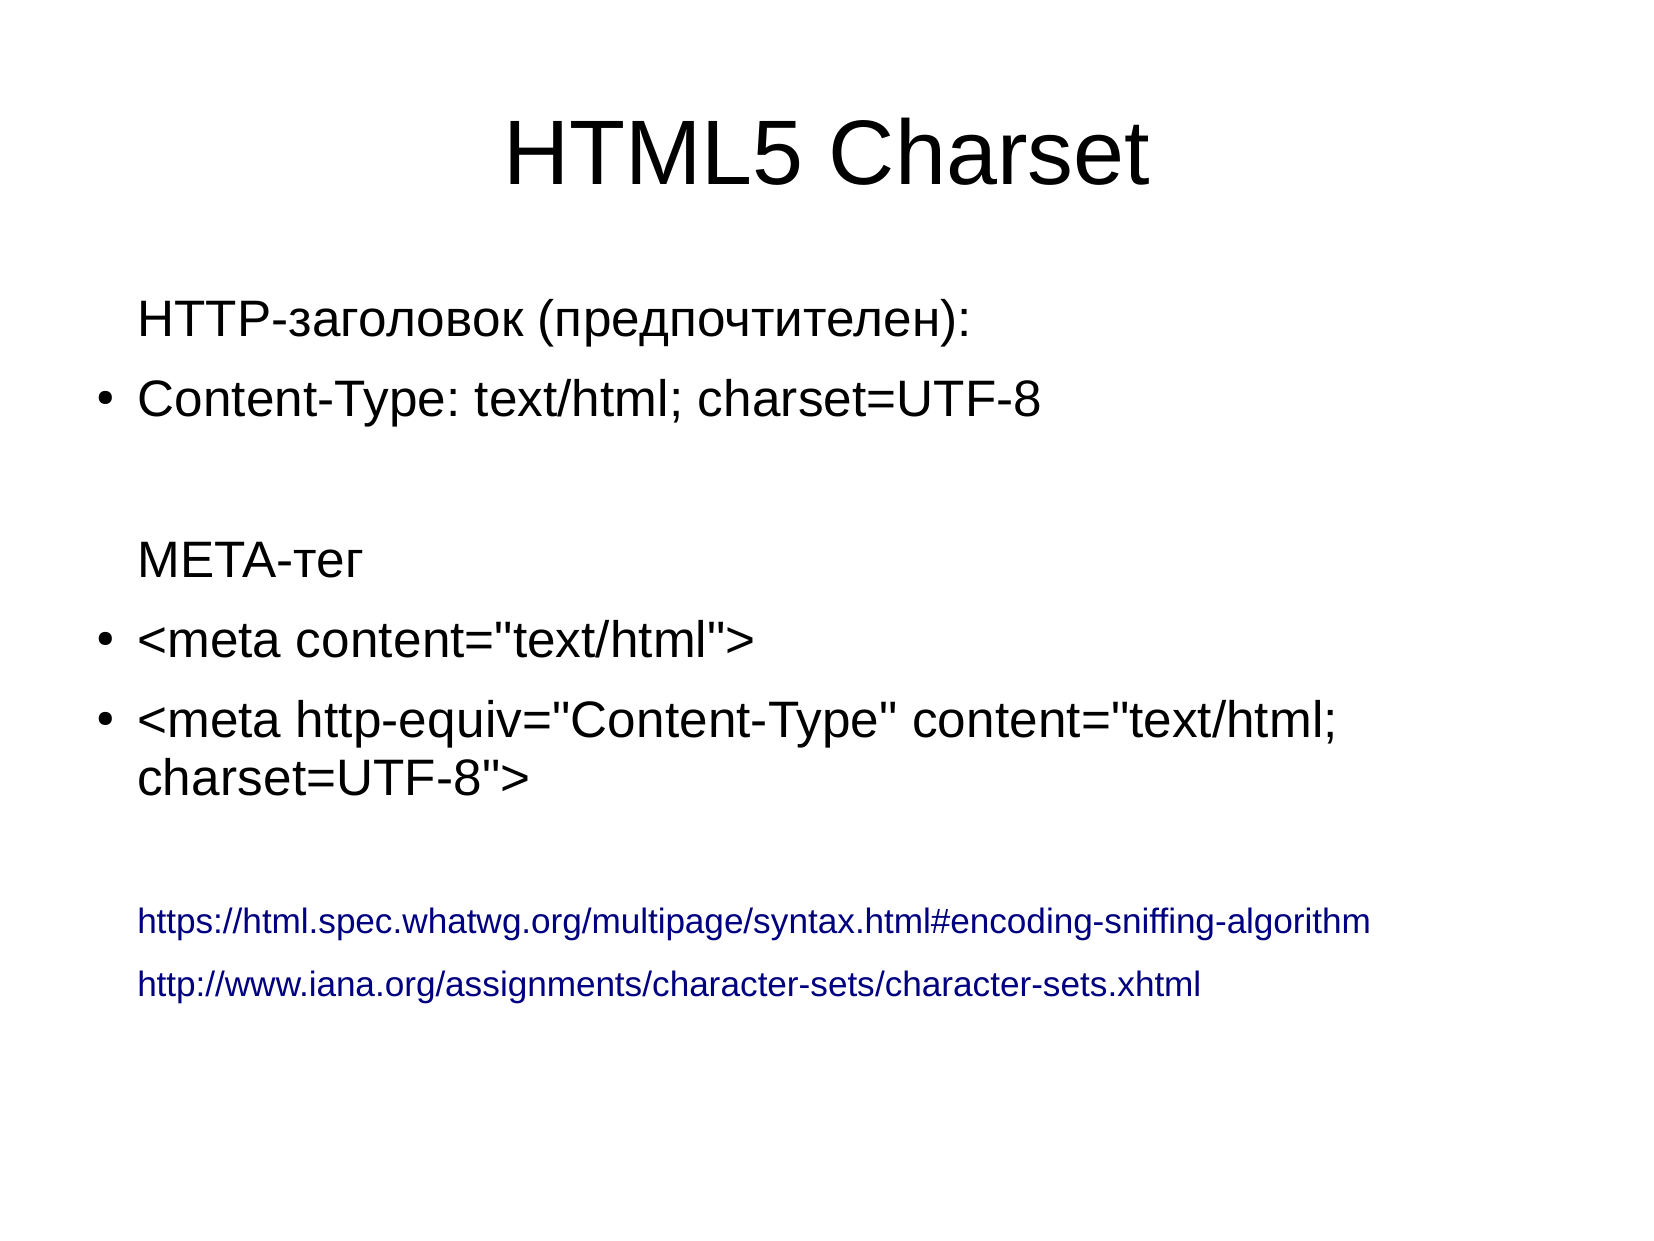

# HTML5 Charset
HTTP-заголовок (предпочтителен):
Content-Type: text/html; charset=UTF-8
META-тег
<meta content="text/html">
<meta http-equiv="Content-Type" content="text/html; charset=UTF-8">
https://html.spec.whatwg.org/multipage/syntax.html#encoding-sniffing-algorithm
http://www.iana.org/assignments/character-sets/character-sets.xhtml